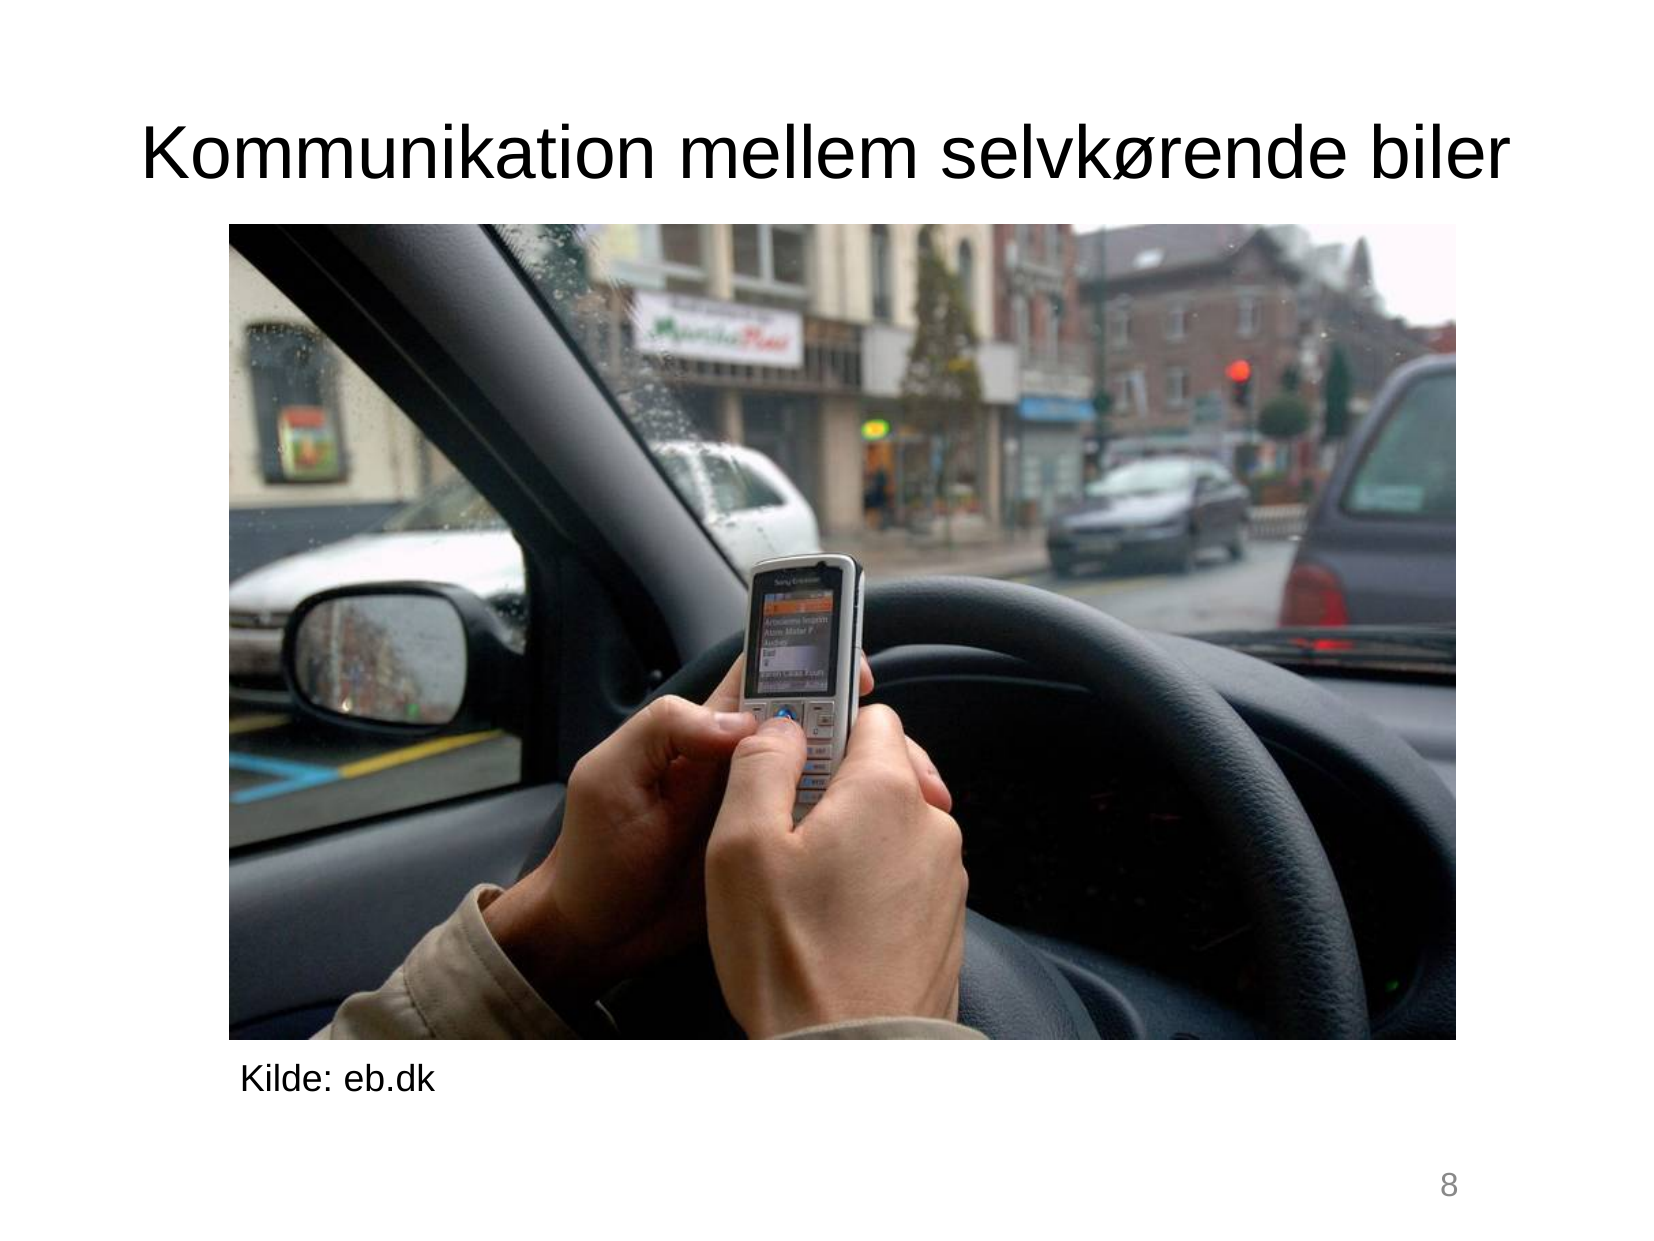

# Kommunikation mellem selvkørende biler
Kilde: eb.dk